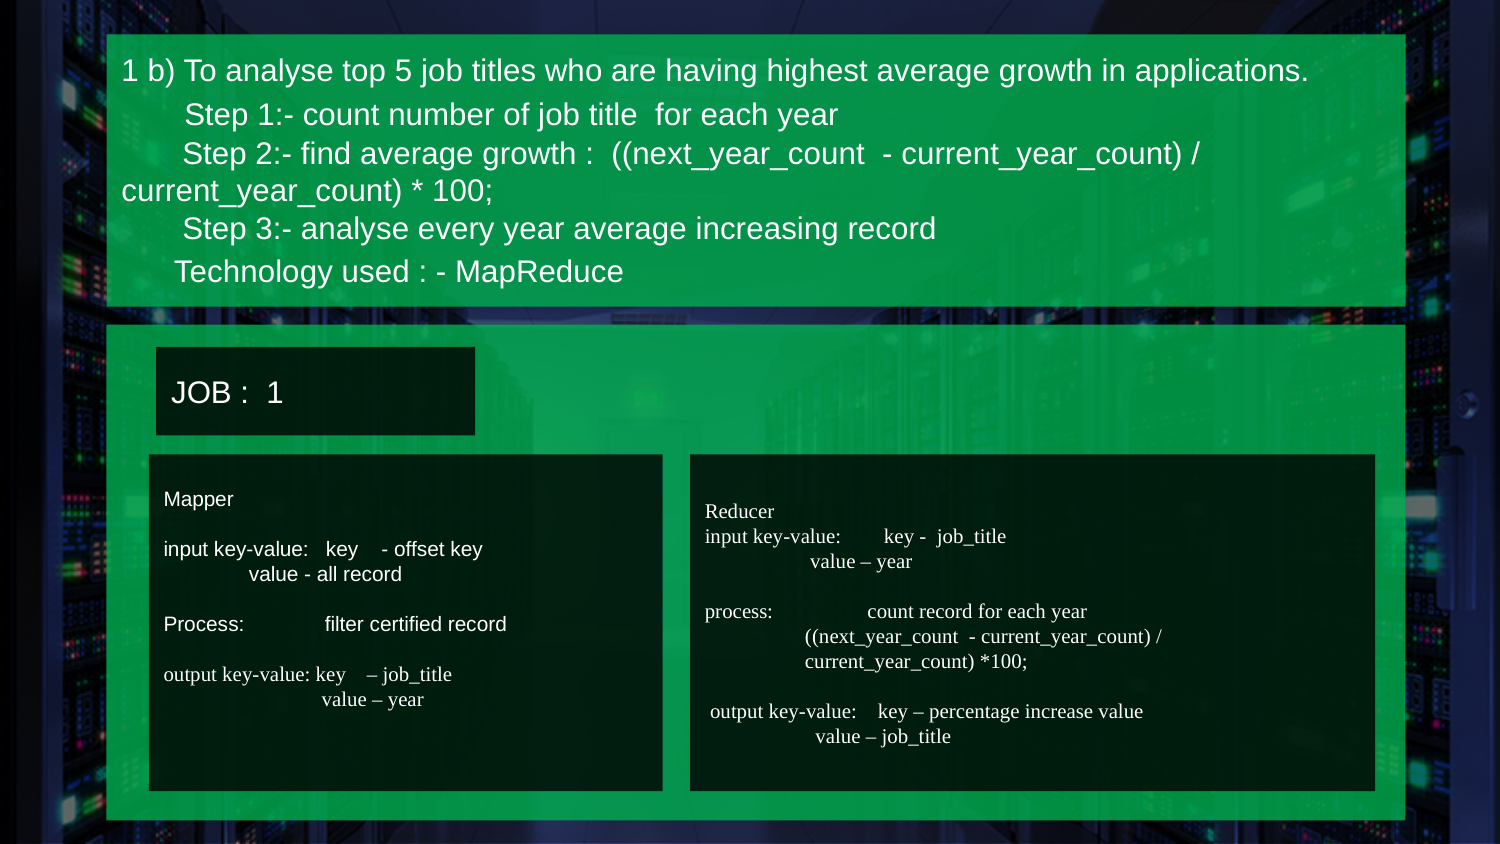

1 b) To analyse top 5 job titles who are having highest average growth in applications.
 Step 1:- count number of job title for each year
 Step 2:- find average growth : ((next_year_count - current_year_count) / 		 current_year_count) * 100;
 Step 3:- analyse every year average increasing record
 Technology used : - MapReduce
JOB : 1
Reducer
input key-value:	 key - job_title
	 value – year
process: count record for each year
	 ((next_year_count - current_year_count) /
	 current_year_count) *100;
 output key-value: key – percentage increase value
	 value – job_title
Mapper
input key-value: key - offset key
	 value - all record
Process: filter certified record
output key-value: key – job_title
 	 value – year